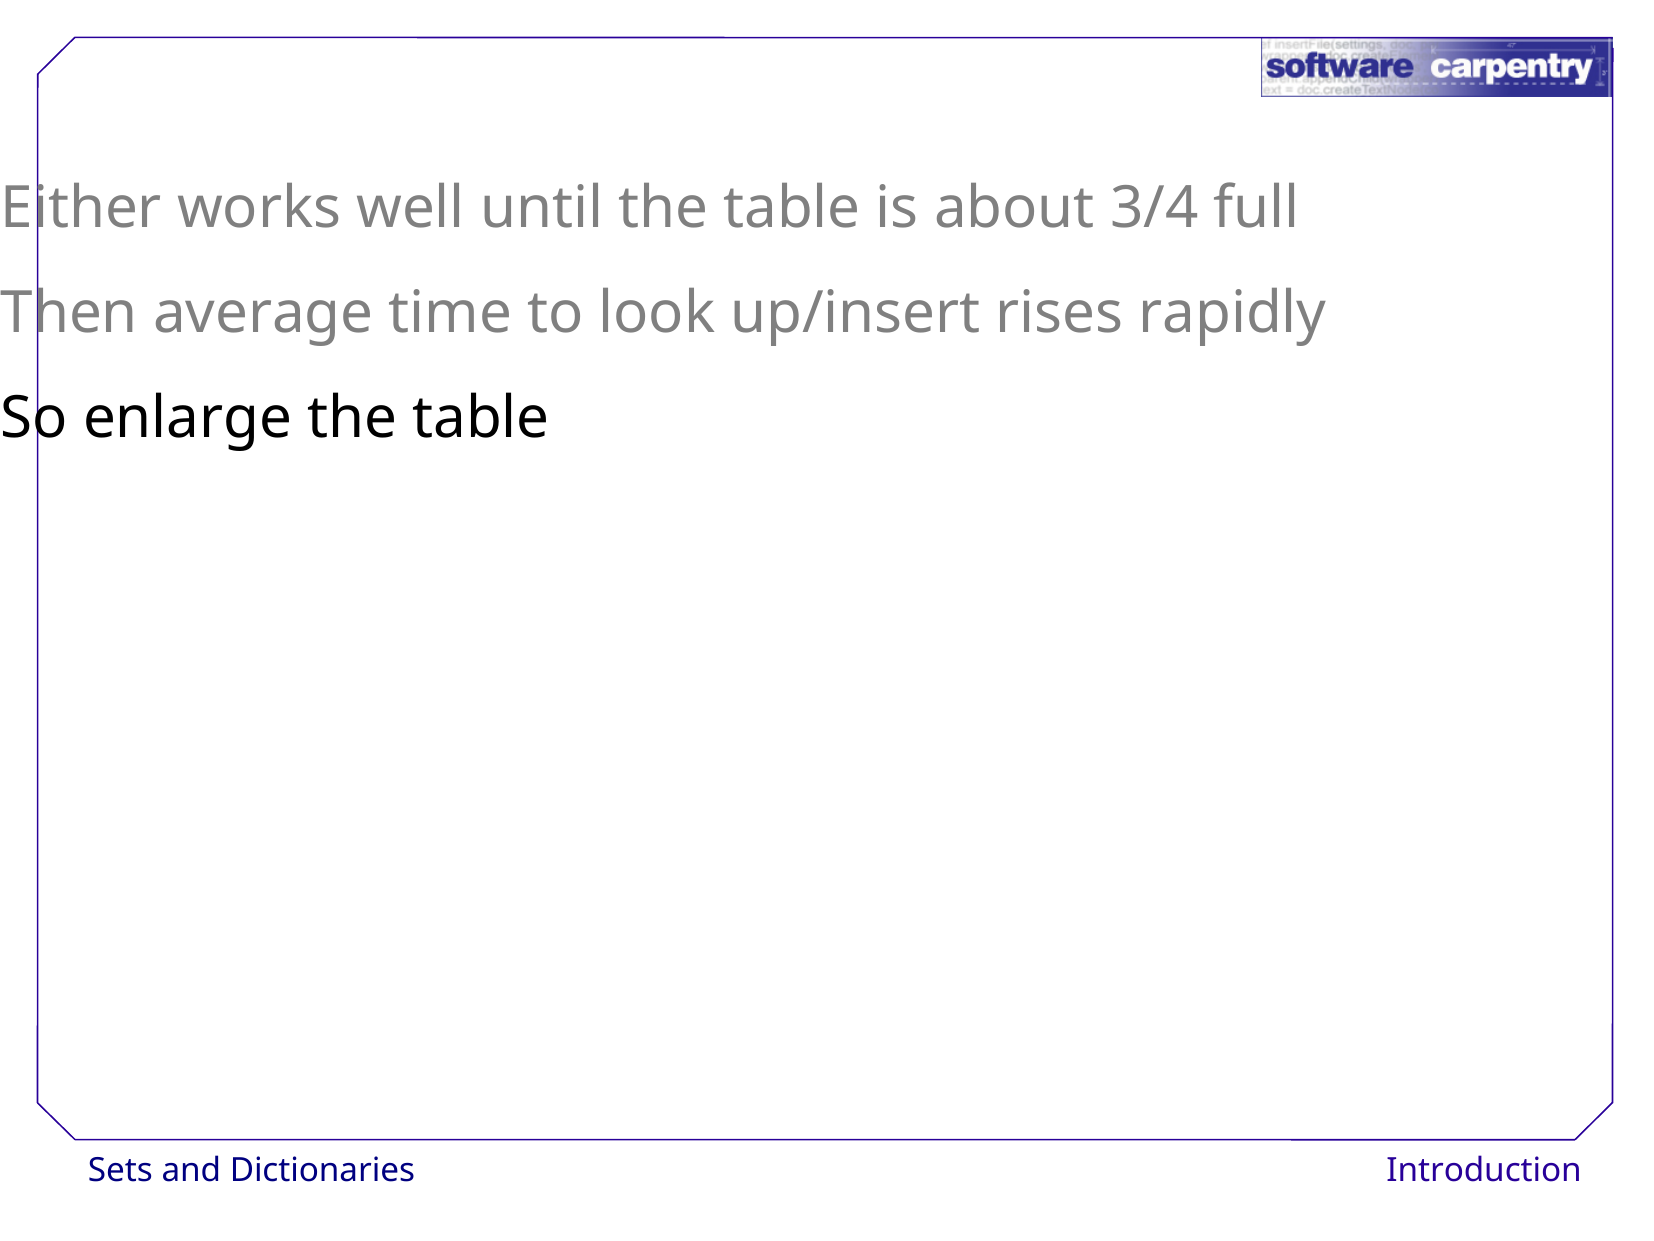

Either works well until the table is about 3/4 full
Then average time to look up/insert rises rapidly
So enlarge the table